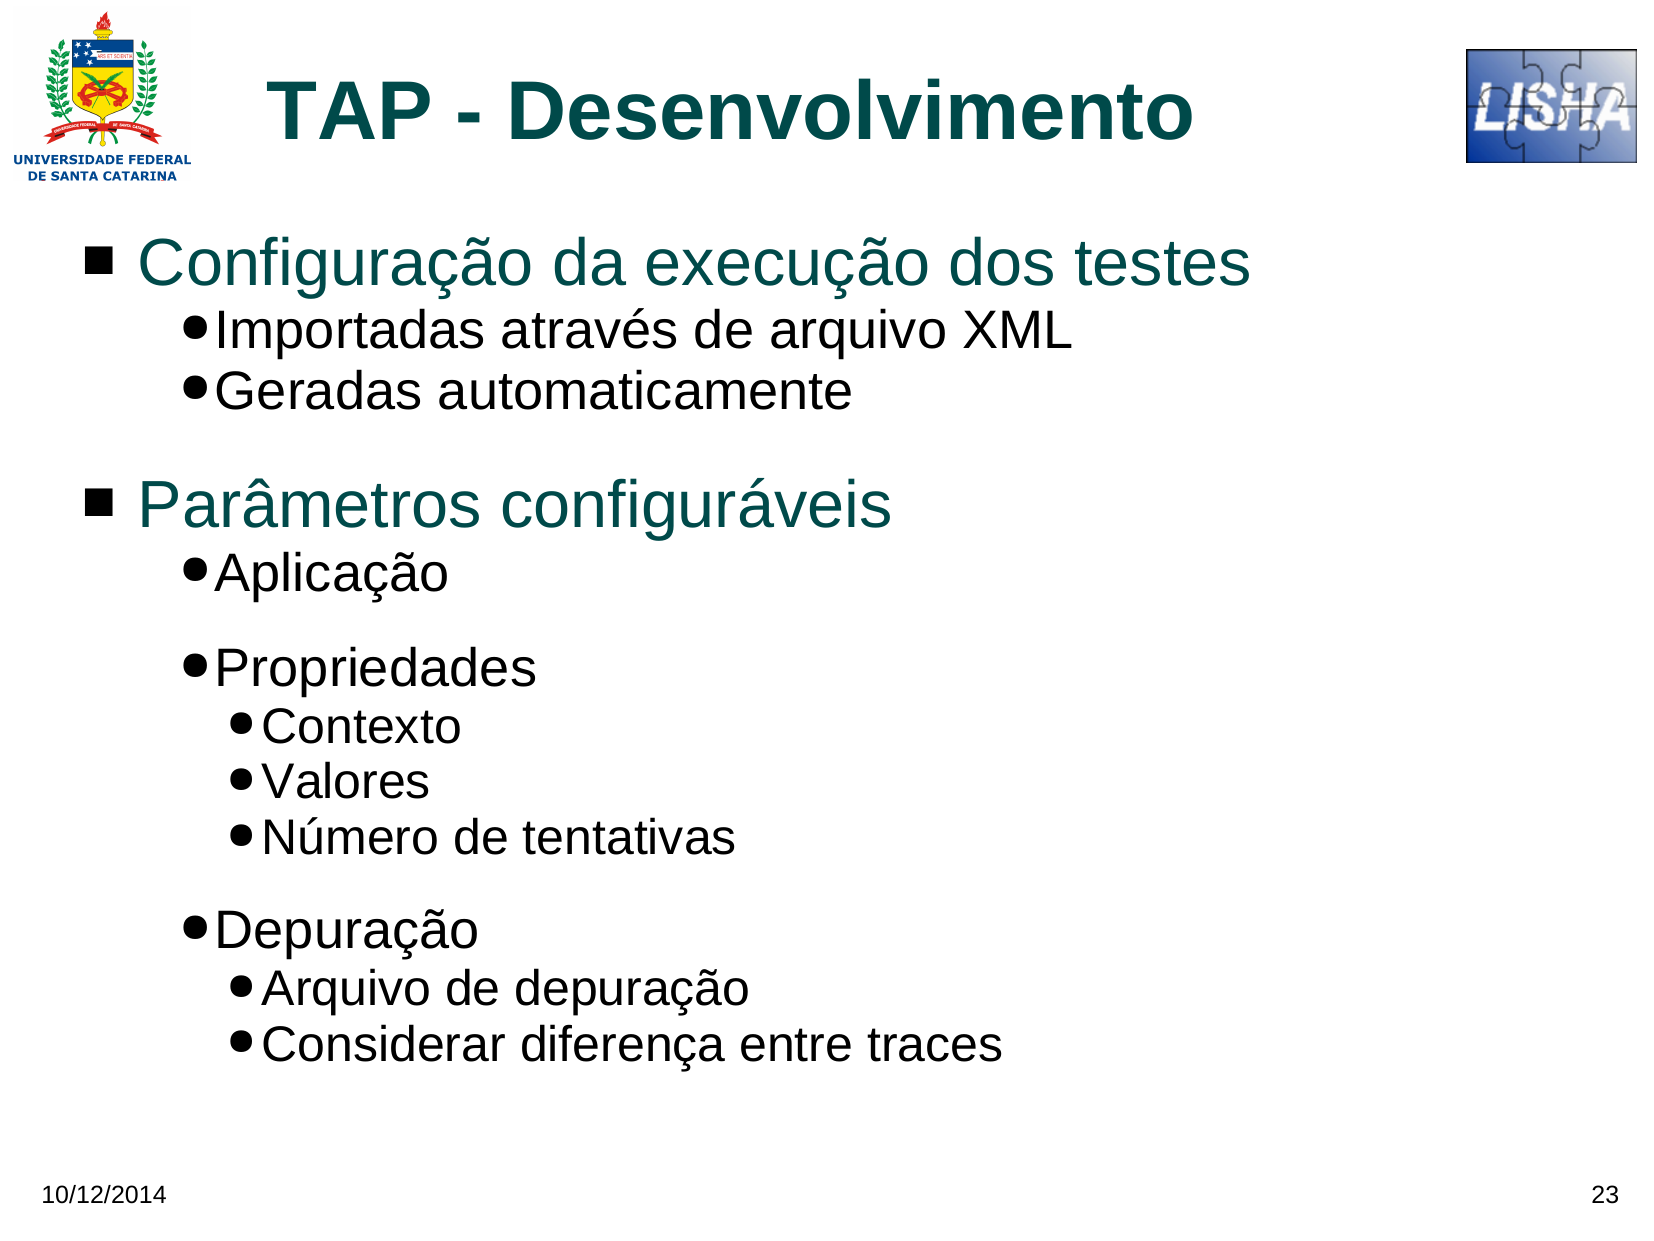

# TAP - Desenvolvimento
Configuração da execução dos testes
Importadas através de arquivo XML
Geradas automaticamente
Parâmetros configuráveis
Aplicação
Propriedades
Contexto
Valores
Número de tentativas
Depuração
Arquivo de depuração
Considerar diferença entre traces